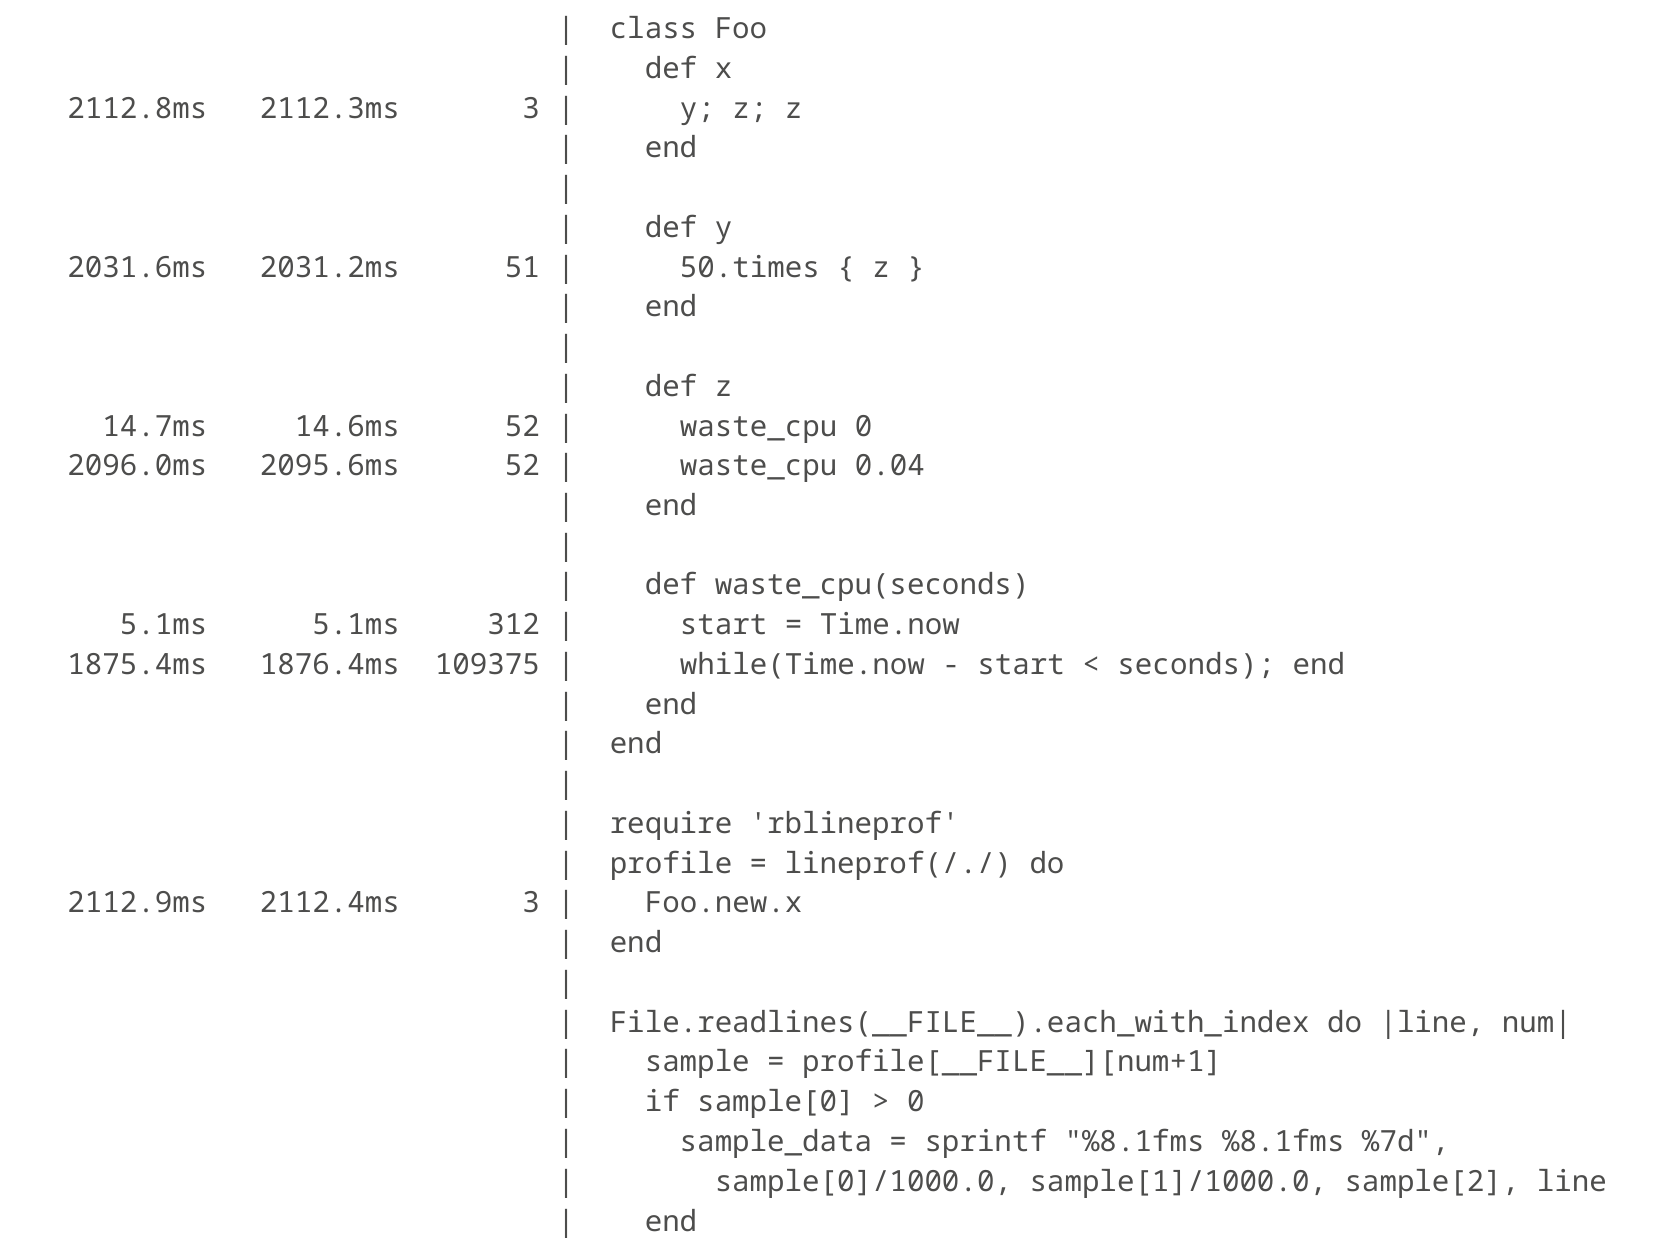

| class Foo
 | def x
 2112.8ms 2112.3ms 3 | y; z; z
 | end
 |
 | def y
 2031.6ms 2031.2ms 51 | 50.times { z }
 | end
 |
 | def z
 14.7ms 14.6ms 52 | waste_cpu 0
 2096.0ms 2095.6ms 52 | waste_cpu 0.04
 | end
 |
 | def waste_cpu(seconds)
 5.1ms 5.1ms 312 | start = Time.now
 1875.4ms 1876.4ms 109375 | while(Time.now - start < seconds); end
 | end
 | end
 |
 | require 'rblineprof'
 | profile = lineprof(/./) do
 2112.9ms 2112.4ms 3 | Foo.new.x
 | end
 |
 | File.readlines(__FILE__).each_with_index do |line, num|
 | sample = profile[__FILE__][num+1]
 | if sample[0] > 0
 | sample_data = sprintf "%8.1fms %8.1fms %7d",
 | sample[0]/1000.0, sample[1]/1000.0, sample[2], line
 | end
 | printf "%30s | %s", sample_data, line
 | end